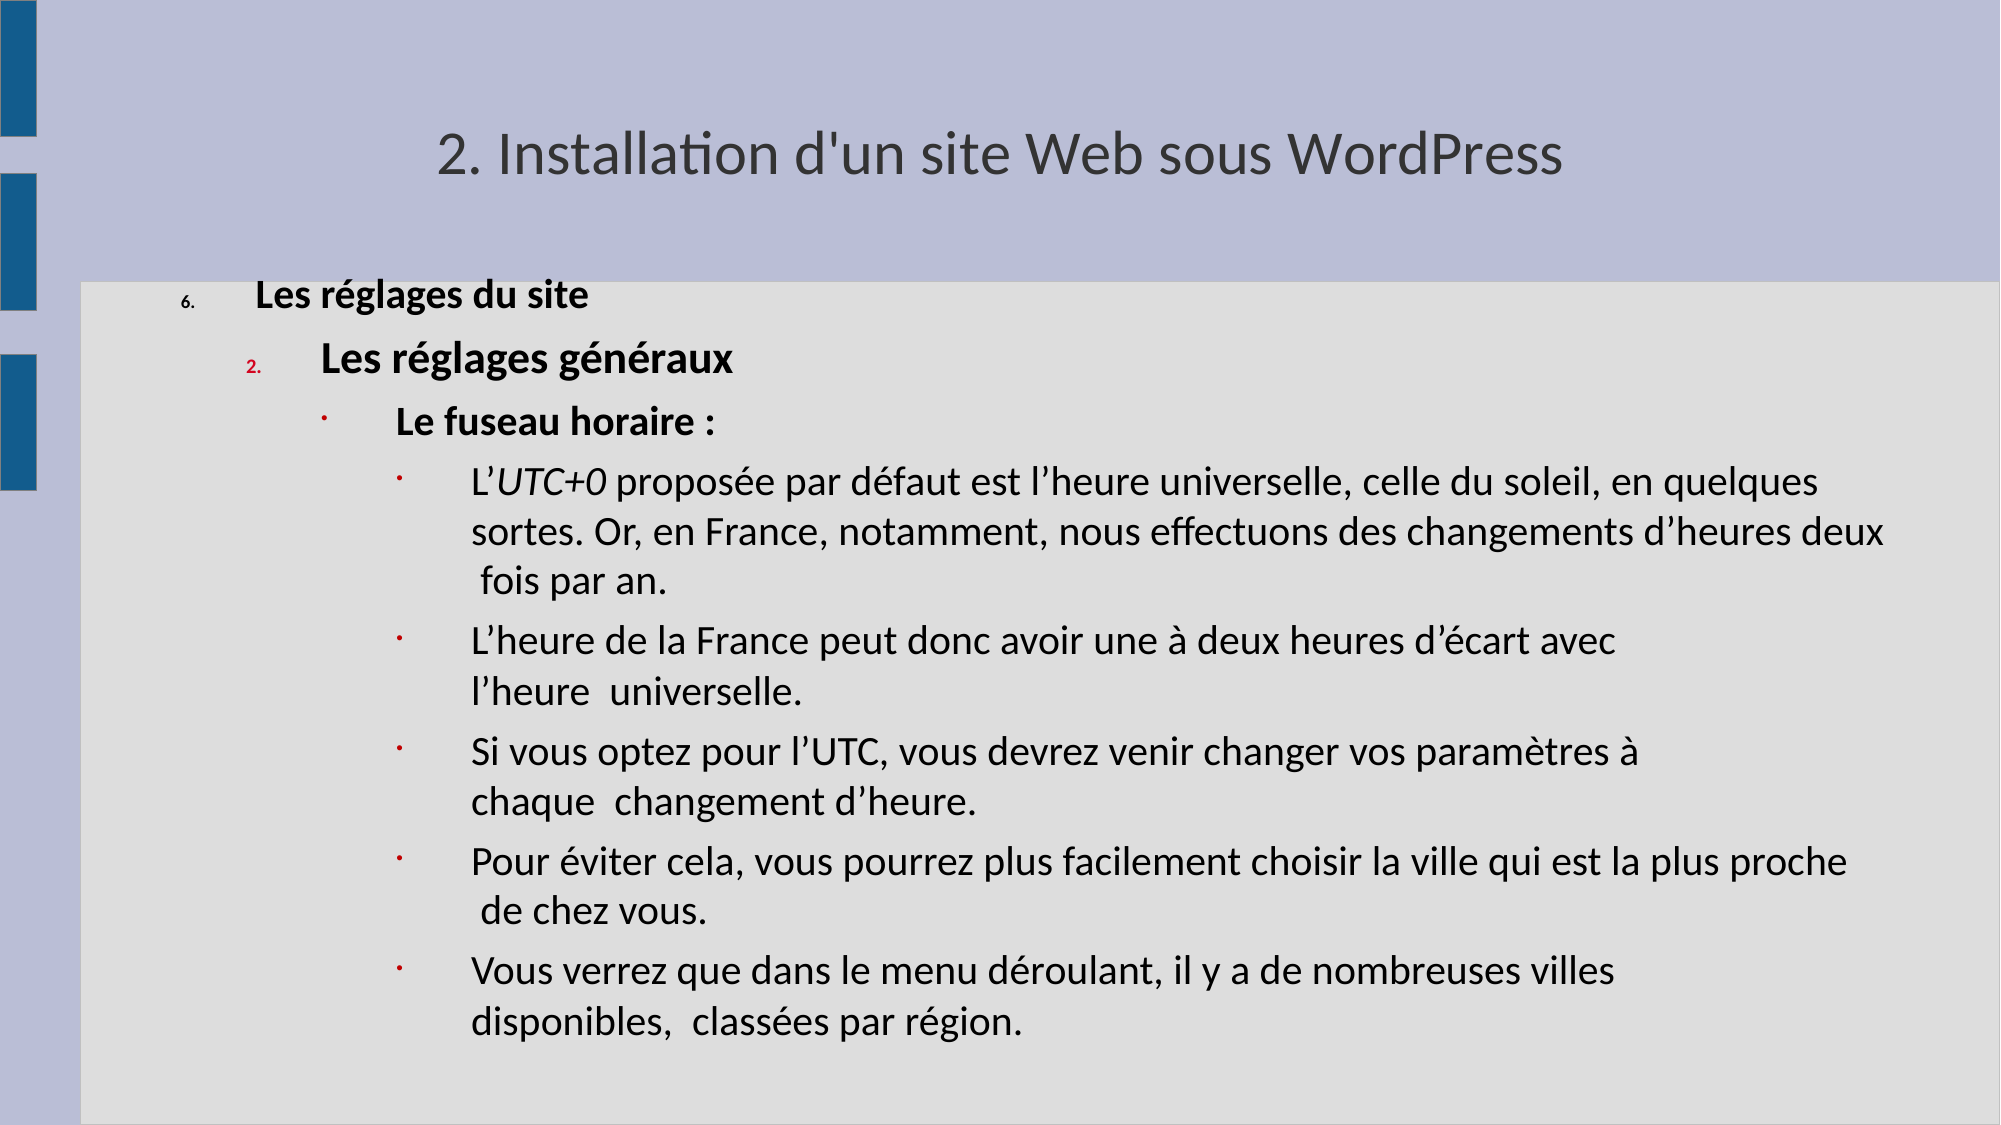

# 2. Installation d'un site Web sous WordPress
Les réglages du site
Les réglages généraux
Le fuseau horaire :
L’UTC+0 proposée par défaut est l’heure universelle, celle du soleil, en quelques sortes. Or, en France, notamment, nous effectuons des changements d’heures deux fois par an.
L’heure de la France peut donc avoir une à deux heures d’écart avec l’heure universelle.
Si vous optez pour l’UTC, vous devrez venir changer vos paramètres à chaque changement d’heure.
Pour éviter cela, vous pourrez plus facilement choisir la ville qui est la plus proche de chez vous.
Vous verrez que dans le menu déroulant, il y a de nombreuses villes disponibles, classées par région.